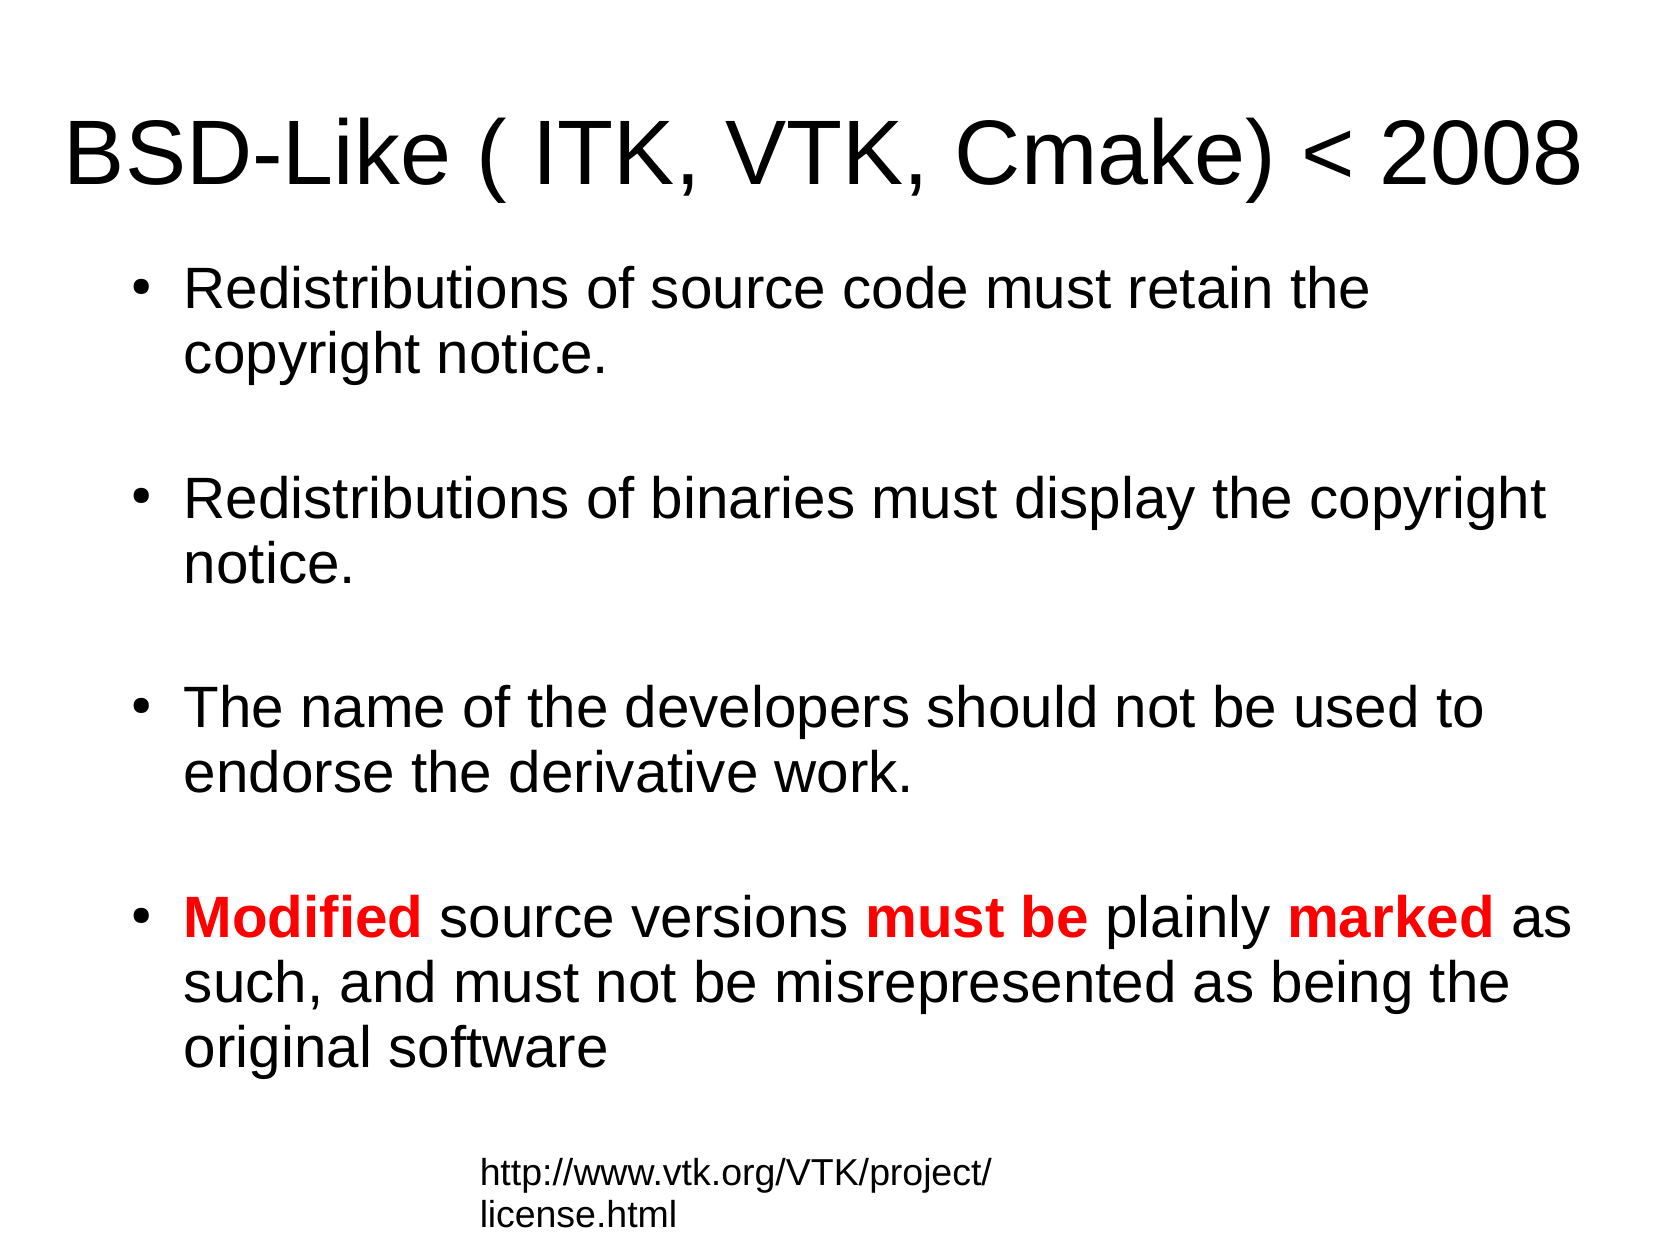

# BSD-Like ( ITK, VTK, Cmake) < 2008
Redistributions of source code must retain the copyright notice.
Redistributions of binaries must display the copyright notice.
The name of the developers should not be used to endorse the derivative work.
Modified source versions must be plainly marked as such, and must not be misrepresented as being the original software
http://www.vtk.org/VTK/project/license.html